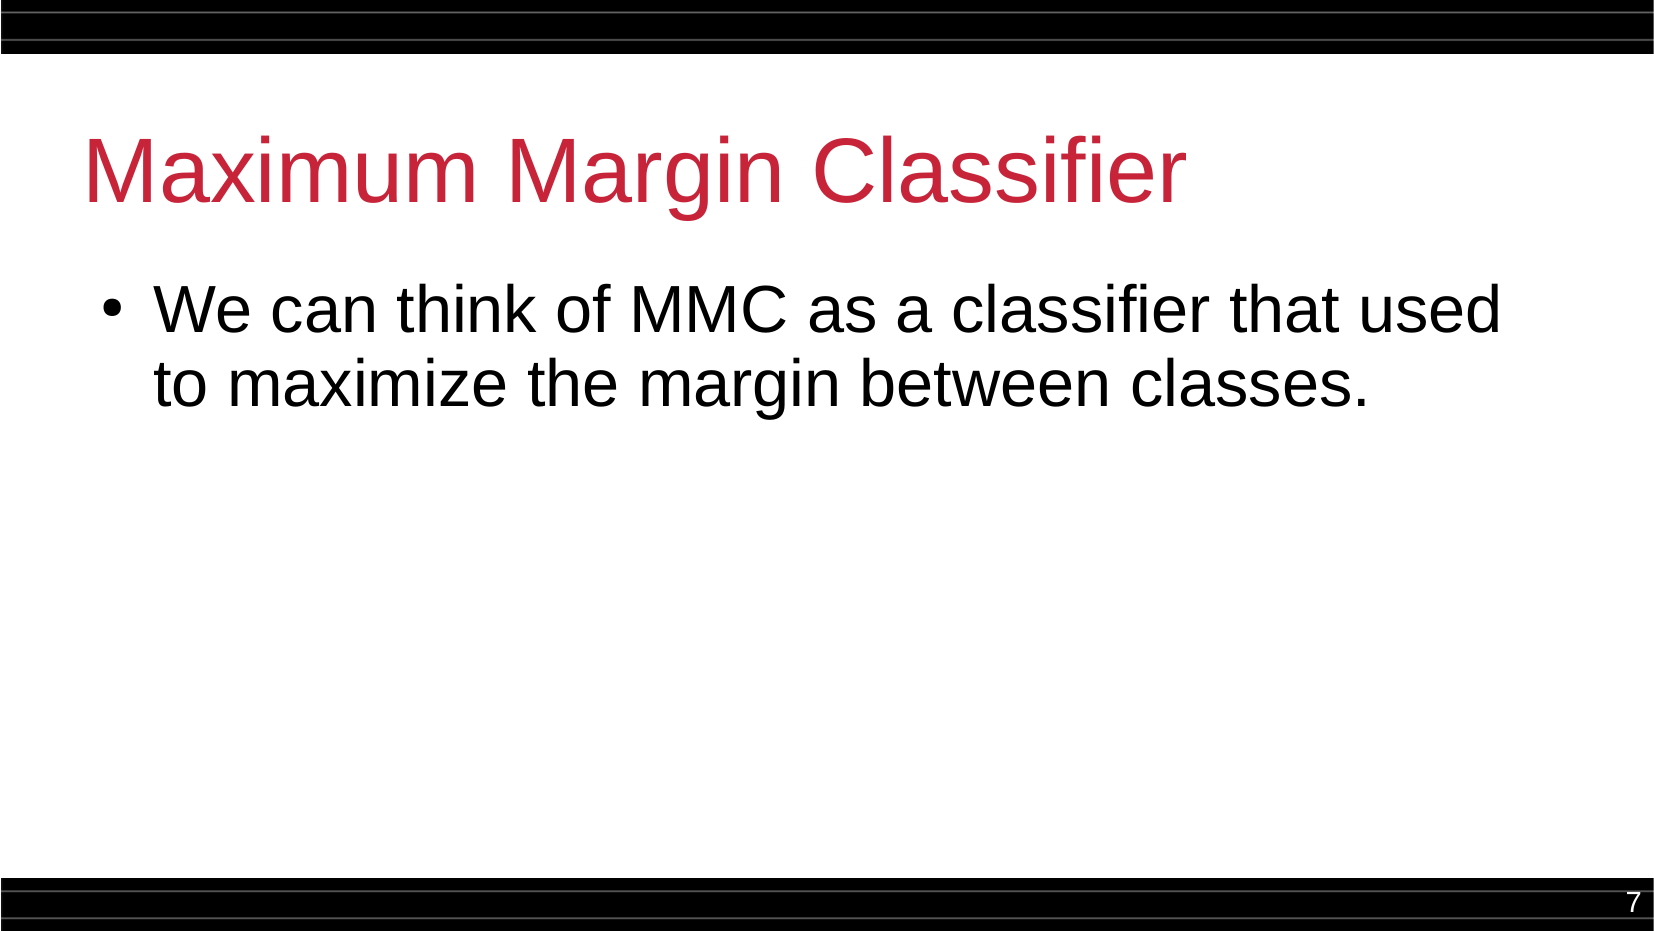

# Maximum Margin Classifier
We can think of MMC as a classifier that used to maximize the margin between classes.